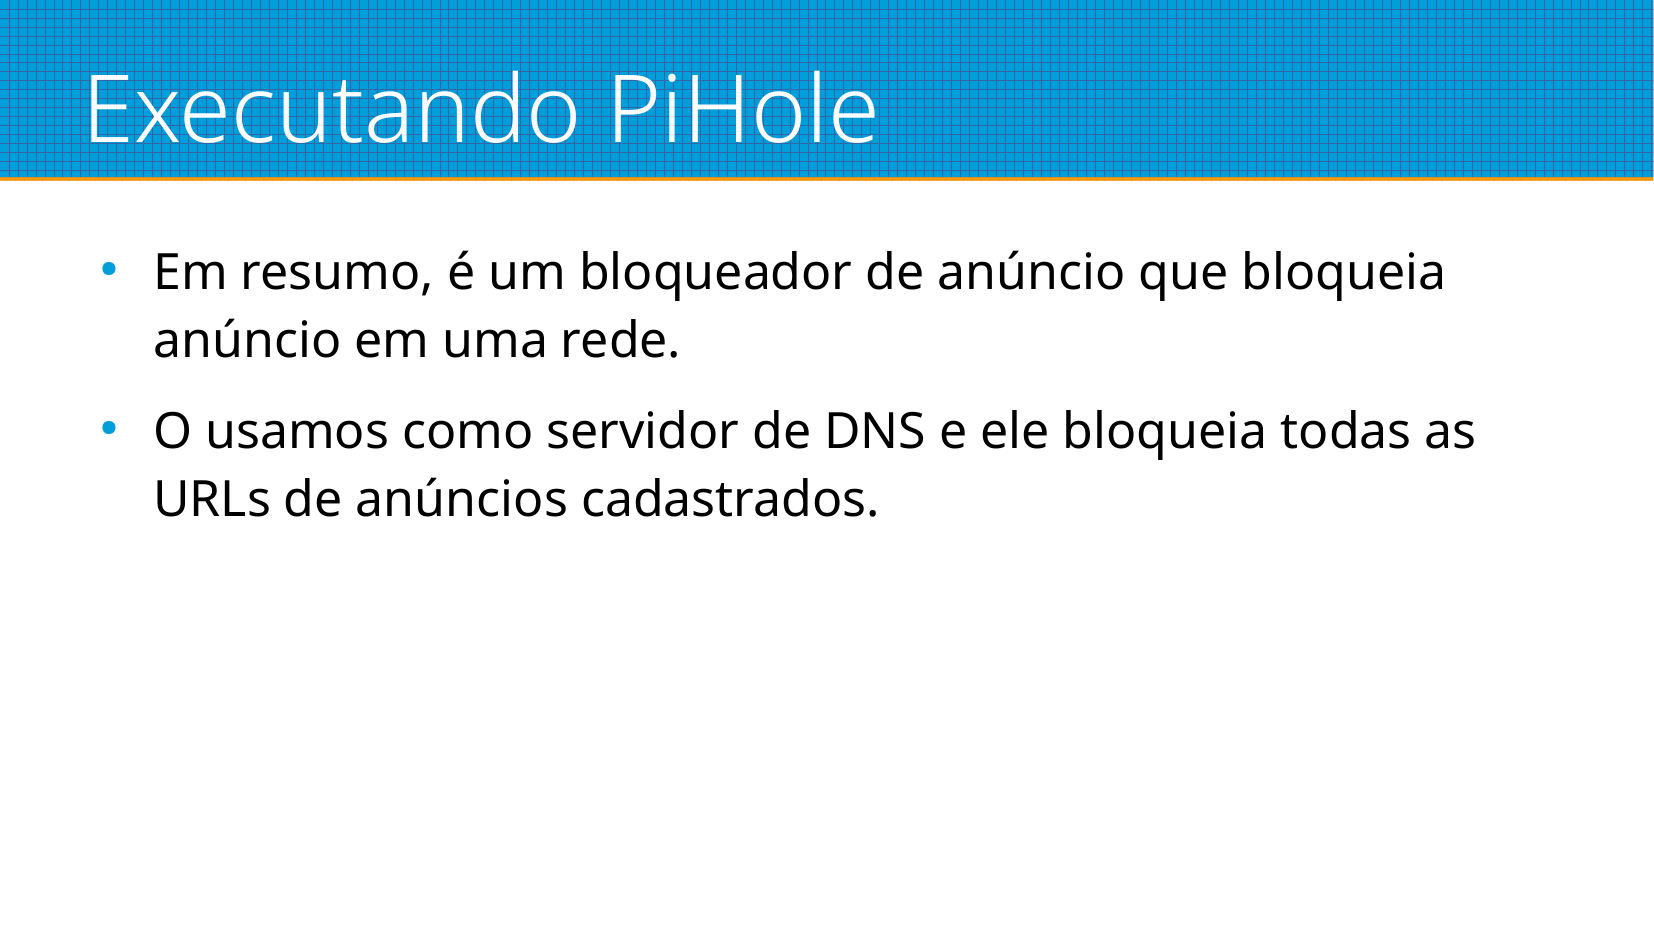

# Executando PiHole
Em resumo, é um bloqueador de anúncio que bloqueia anúncio em uma rede.
O usamos como servidor de DNS e ele bloqueia todas as URLs de anúncios cadastrados.